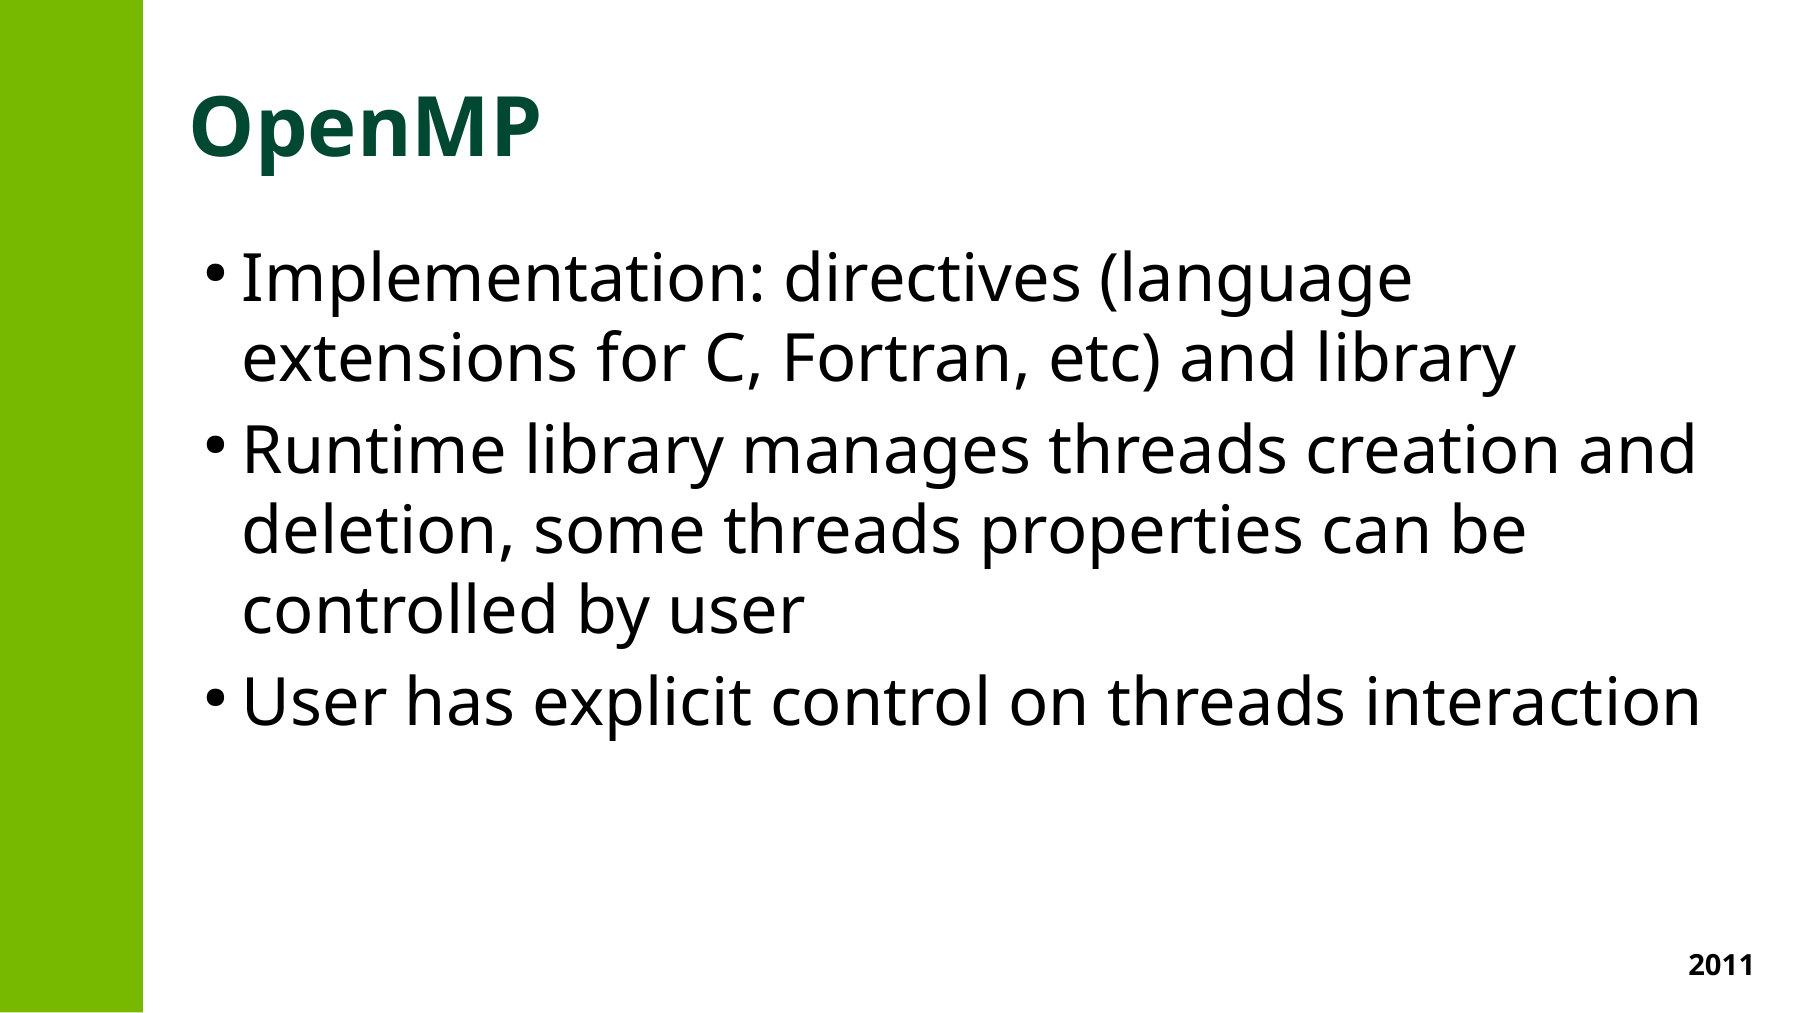

OpenMP
# Implementation: directives (language extensions for C, Fortran, etc) and library
Runtime library manages threads creation and deletion, some threads properties can be controlled by user
User has explicit control on threads interaction